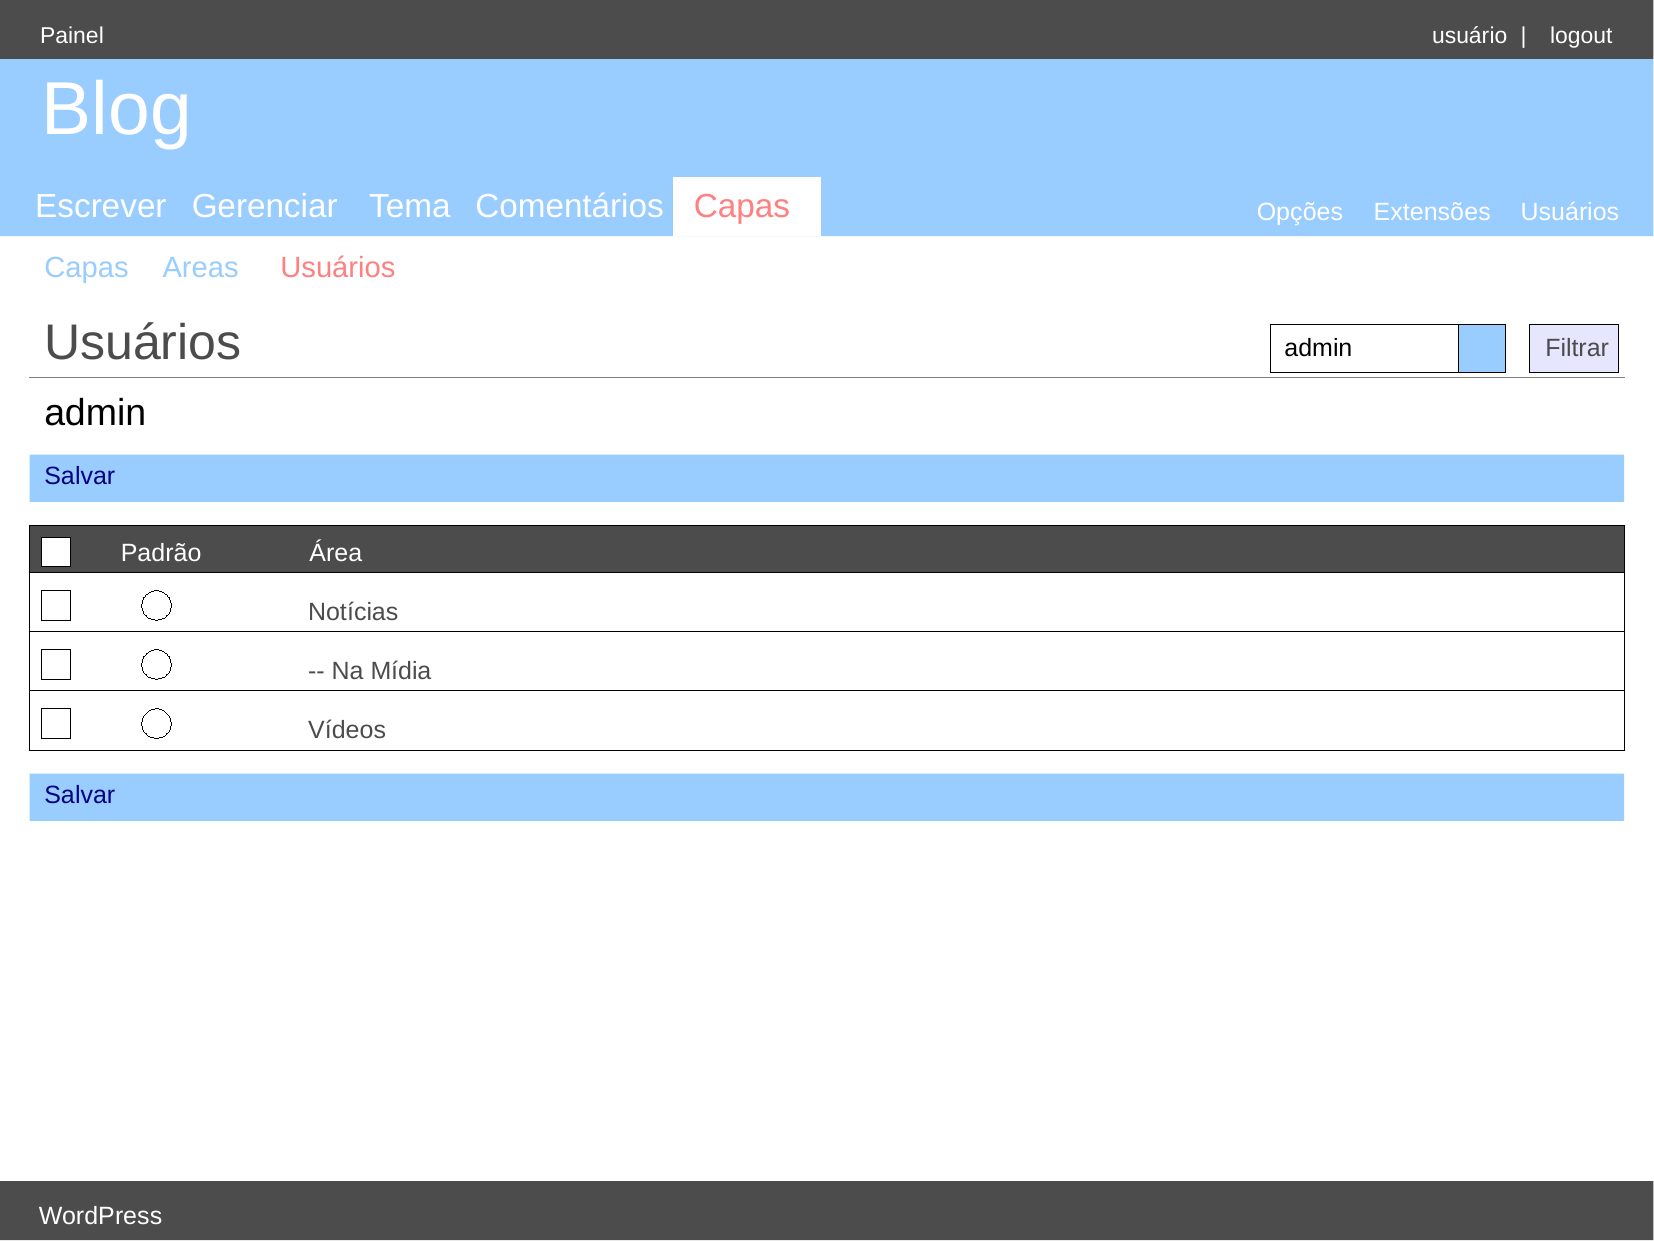

Painel
usuário
|
logout
Blog
Escrever
Gerenciar
Tema
Comentários
Capas
Opções
Extensões
Usuários
Capas
Areas
Usuários
Usuários
admin
Filtrar
admin
Salvar
Padrão
Área
Notícias
-- Na Mídia
Vídeos
Salvar
WordPress